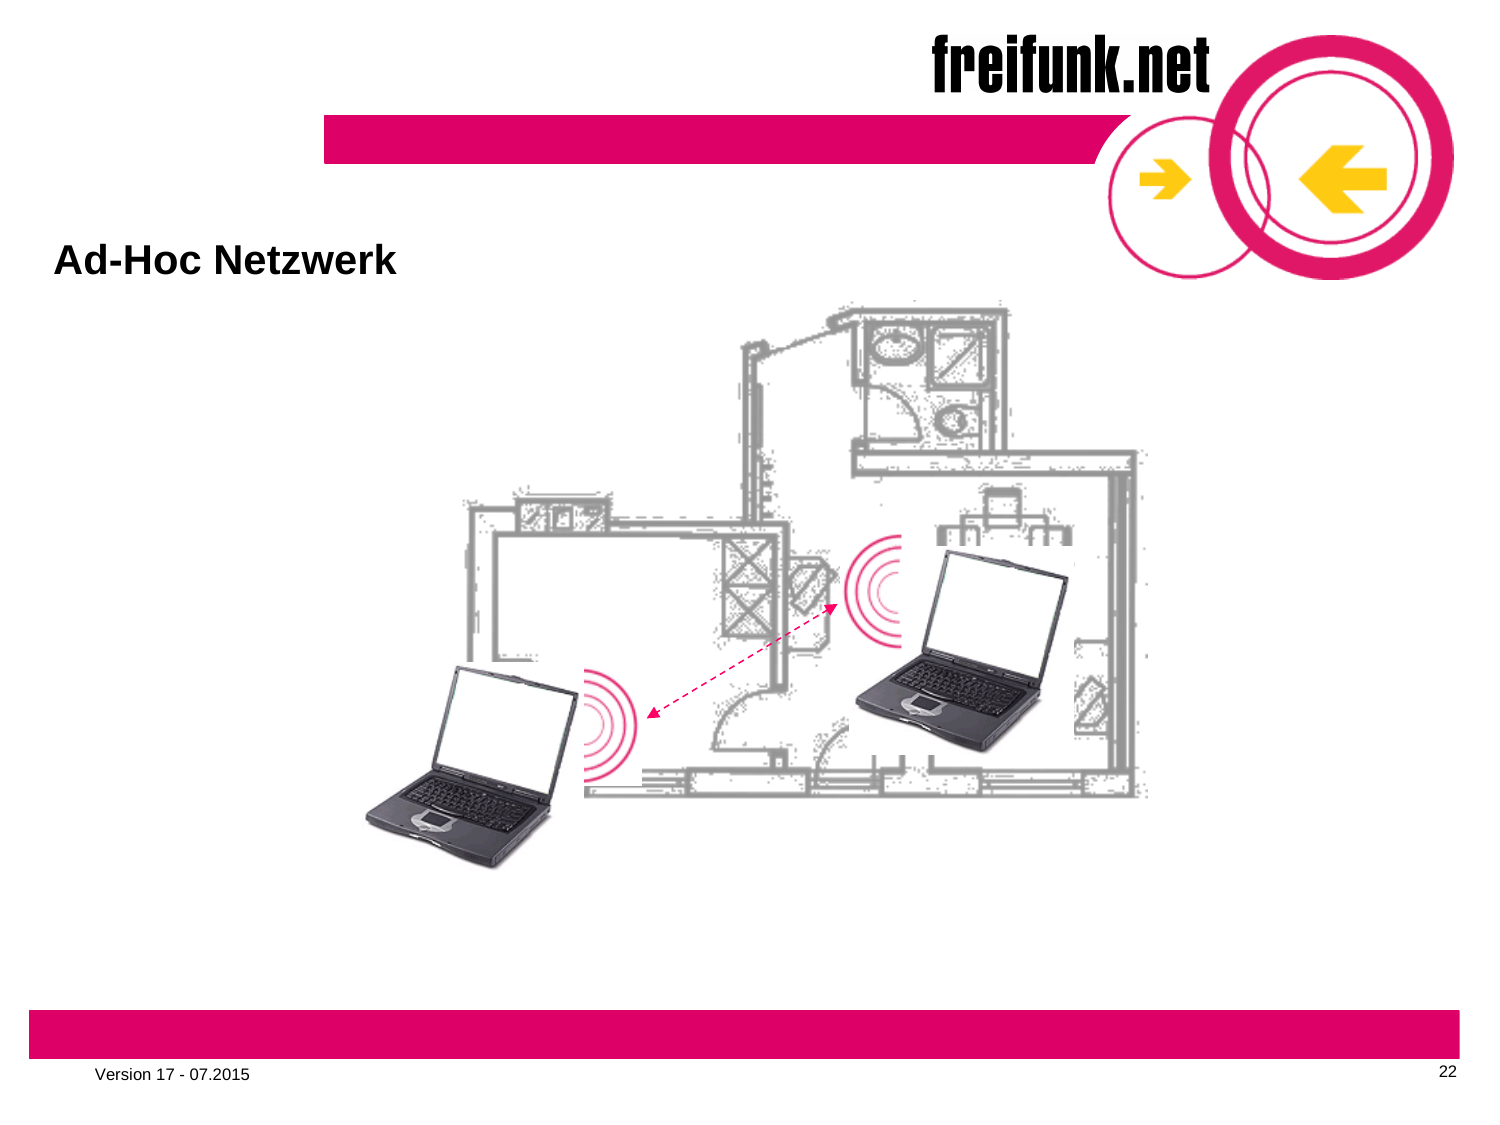

Ad-Hoc Netzwerk
22
Version 17 - 07.2015